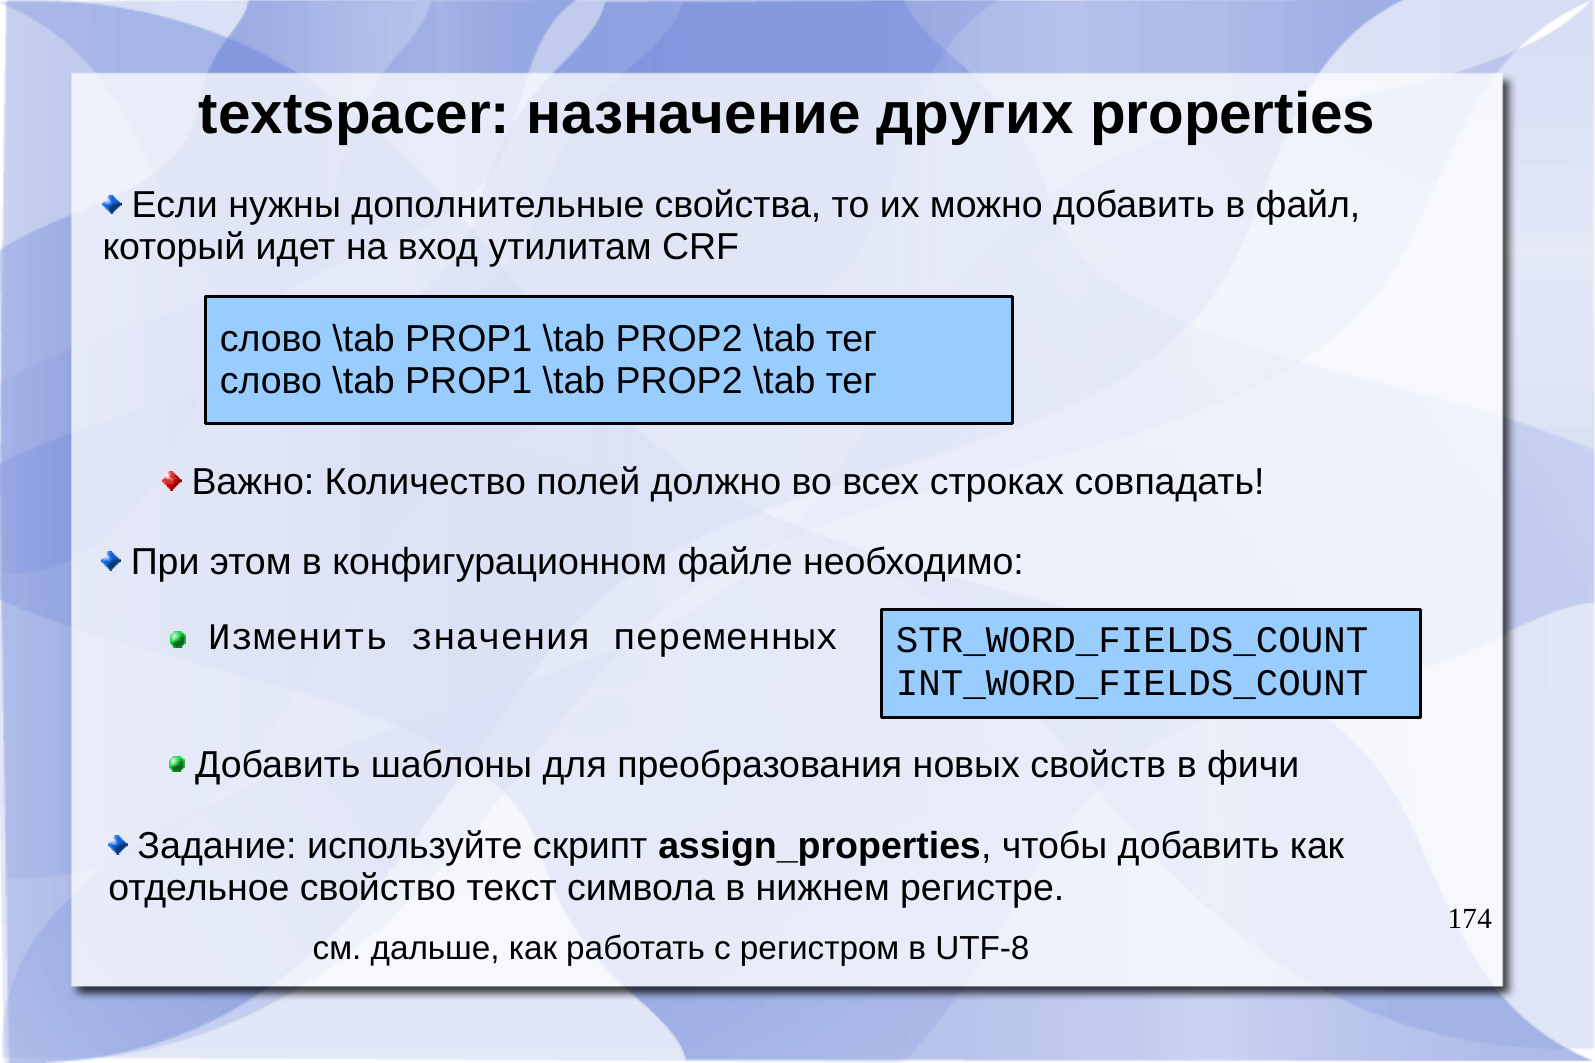

# textspacer: назначение других properties
 Если нужны дополнительные свойства, то их можно добавить в файл, который идет на вход утилитам CRF
слово \tab PROP1 \tab PROP2 \tab тег
слово \tab PROP1 \tab PROP2 \tab тег
 Важно: Количество полей должно во всех строках совпадать!
 При этом в конфигурационном файле необходимо:
STR_WORD_FIELDS_COUNT
INT_WORD_FIELDS_COUNT
 Изменить значения переменных
 Добавить шаблоны для преобразования новых свойств в фичи
 Задание: используйте скрипт assign_properties, чтобы добавить как отдельное свойство текст символа в нижнем регистре.
174
см. дальше, как работать с регистром в UTF-8